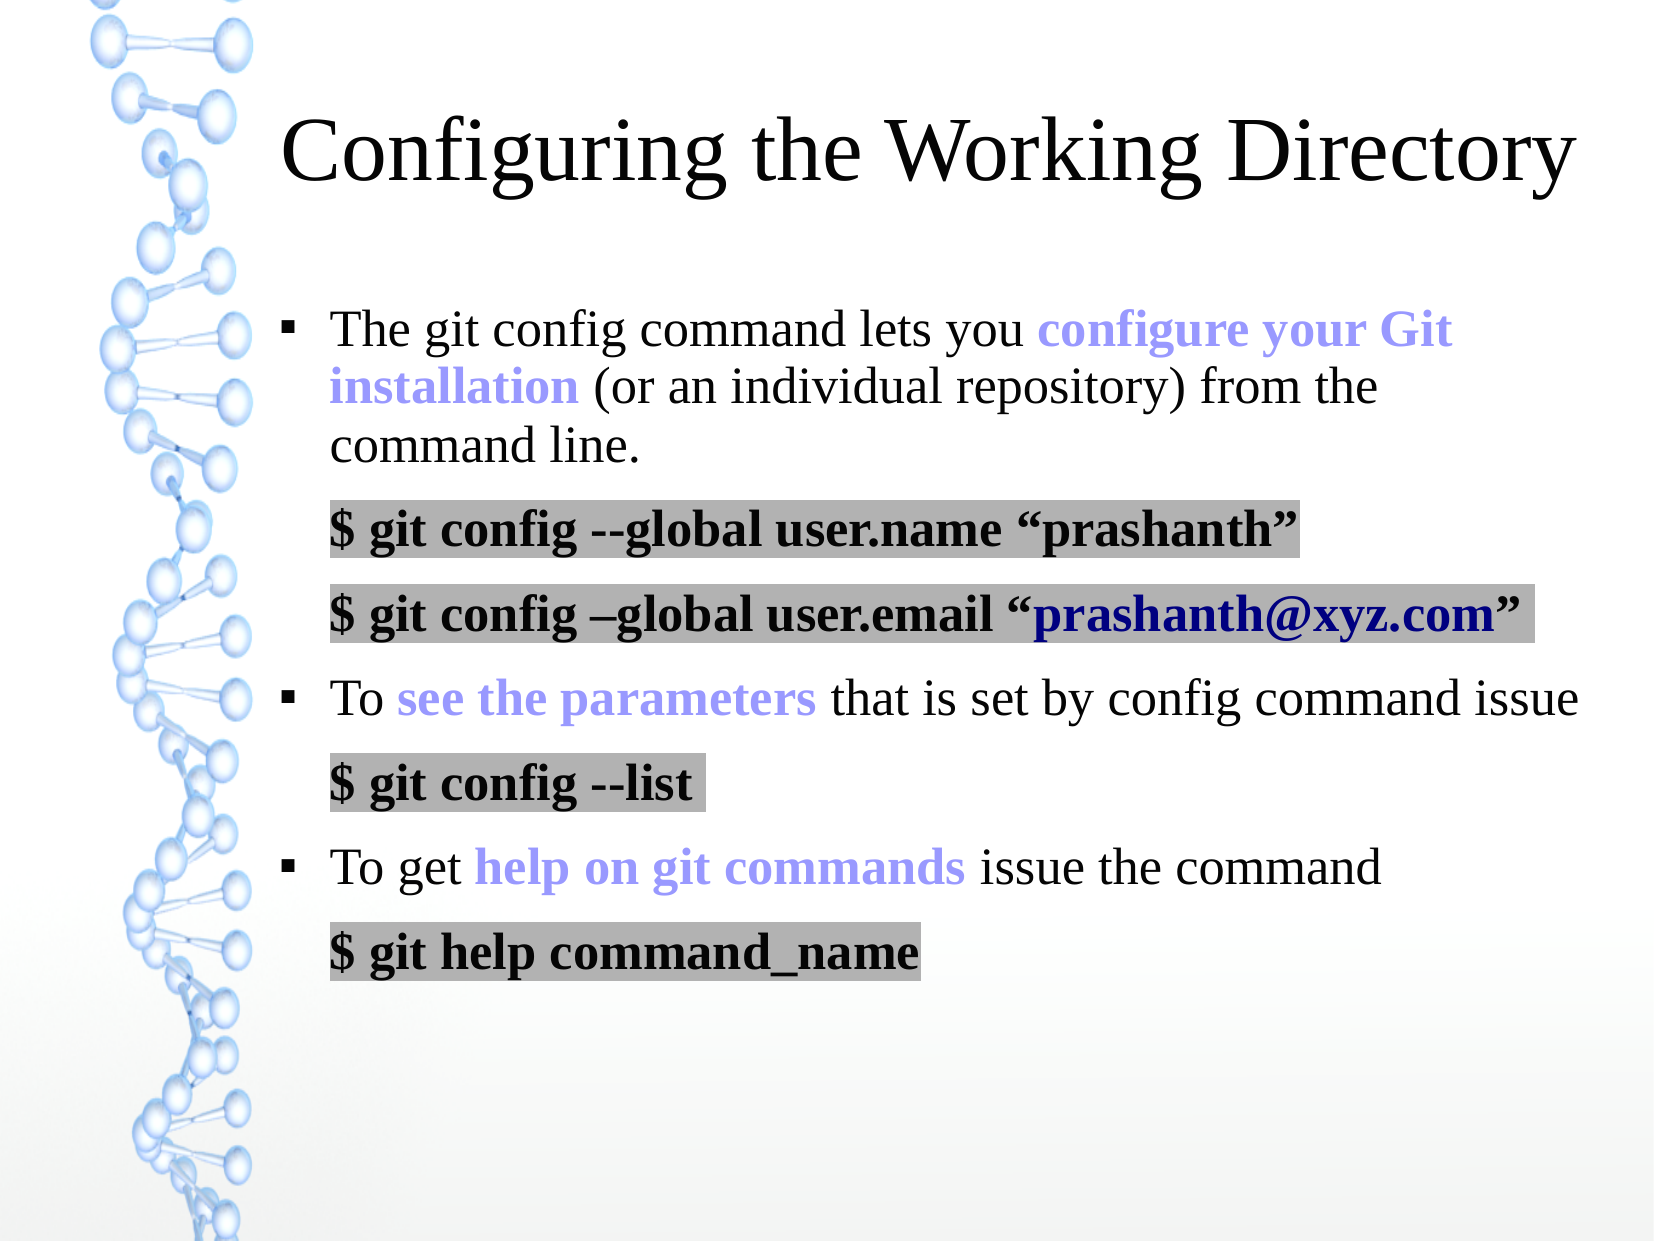

# Configuring the Working Directory
The git config command lets you configure your Git installation (or an individual repository) from the command line.
$ git config --global user.name “prashanth”
$ git config –global user.email “prashanth@xyz.com”
To see the parameters that is set by config command issue
$ git config --list
To get help on git commands issue the command
$ git help command_name